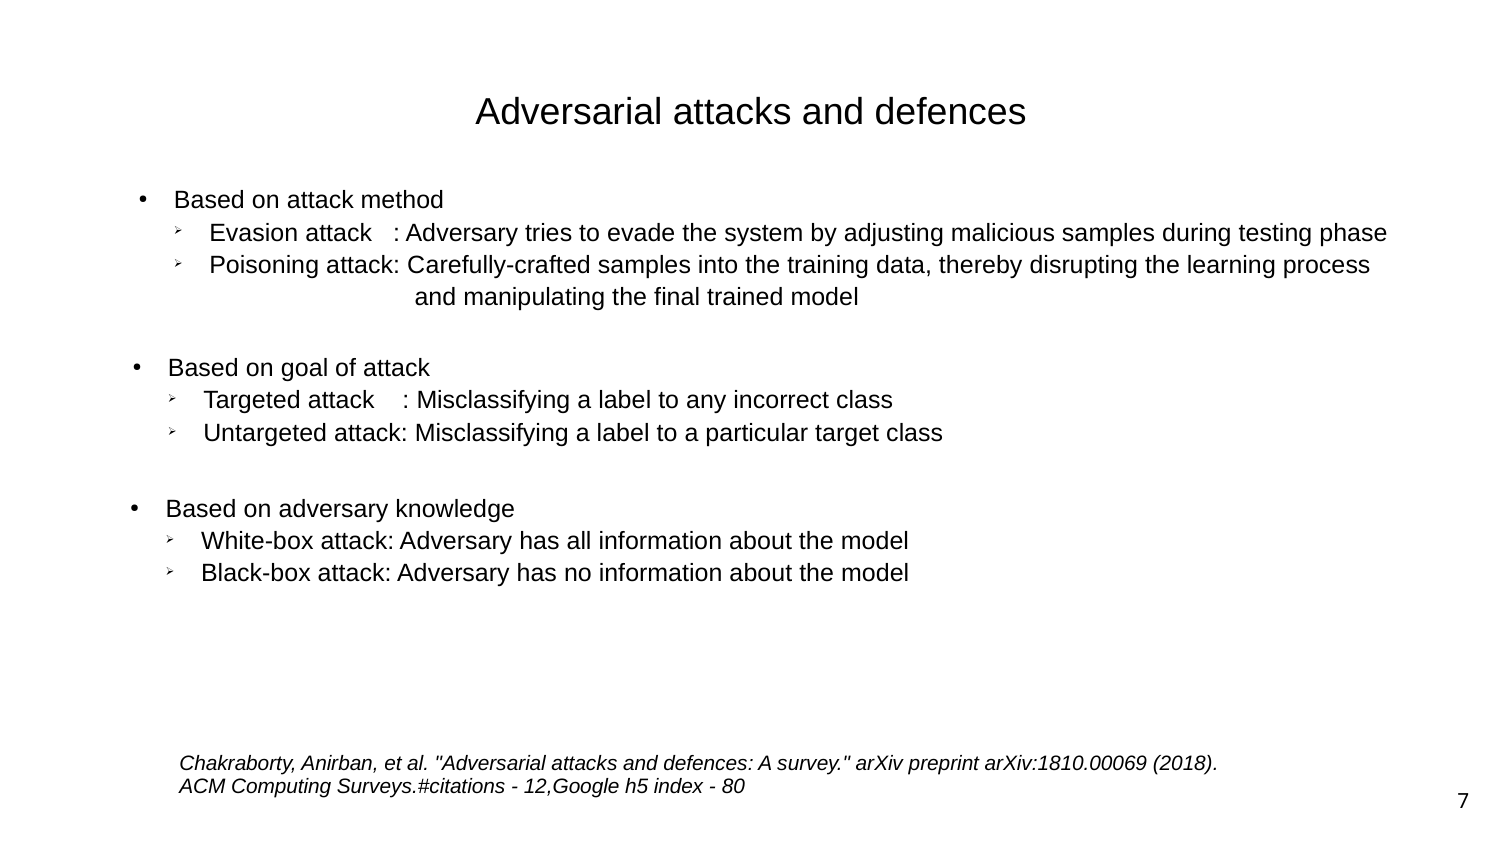

Adversarial attacks and defences
Based on attack method
Evasion attack : Adversary tries to evade the system by adjusting malicious samples during testing phase
Poisoning attack: Carefully-crafted samples into the training data, thereby disrupting the learning process
 and manipulating the final trained model
Based on goal of attack
Targeted attack : Misclassifying a label to any incorrect class
Untargeted attack: Misclassifying a label to a particular target class
Based on adversary knowledge
White-box attack: Adversary has all information about the model
Black-box attack: Adversary has no information about the model
Chakraborty, Anirban, et al. "Adversarial attacks and defences: A survey." arXiv preprint arXiv:1810.00069 (2018).
ACM Computing Surveys.#citations - 12,Google h5 index - 80
7